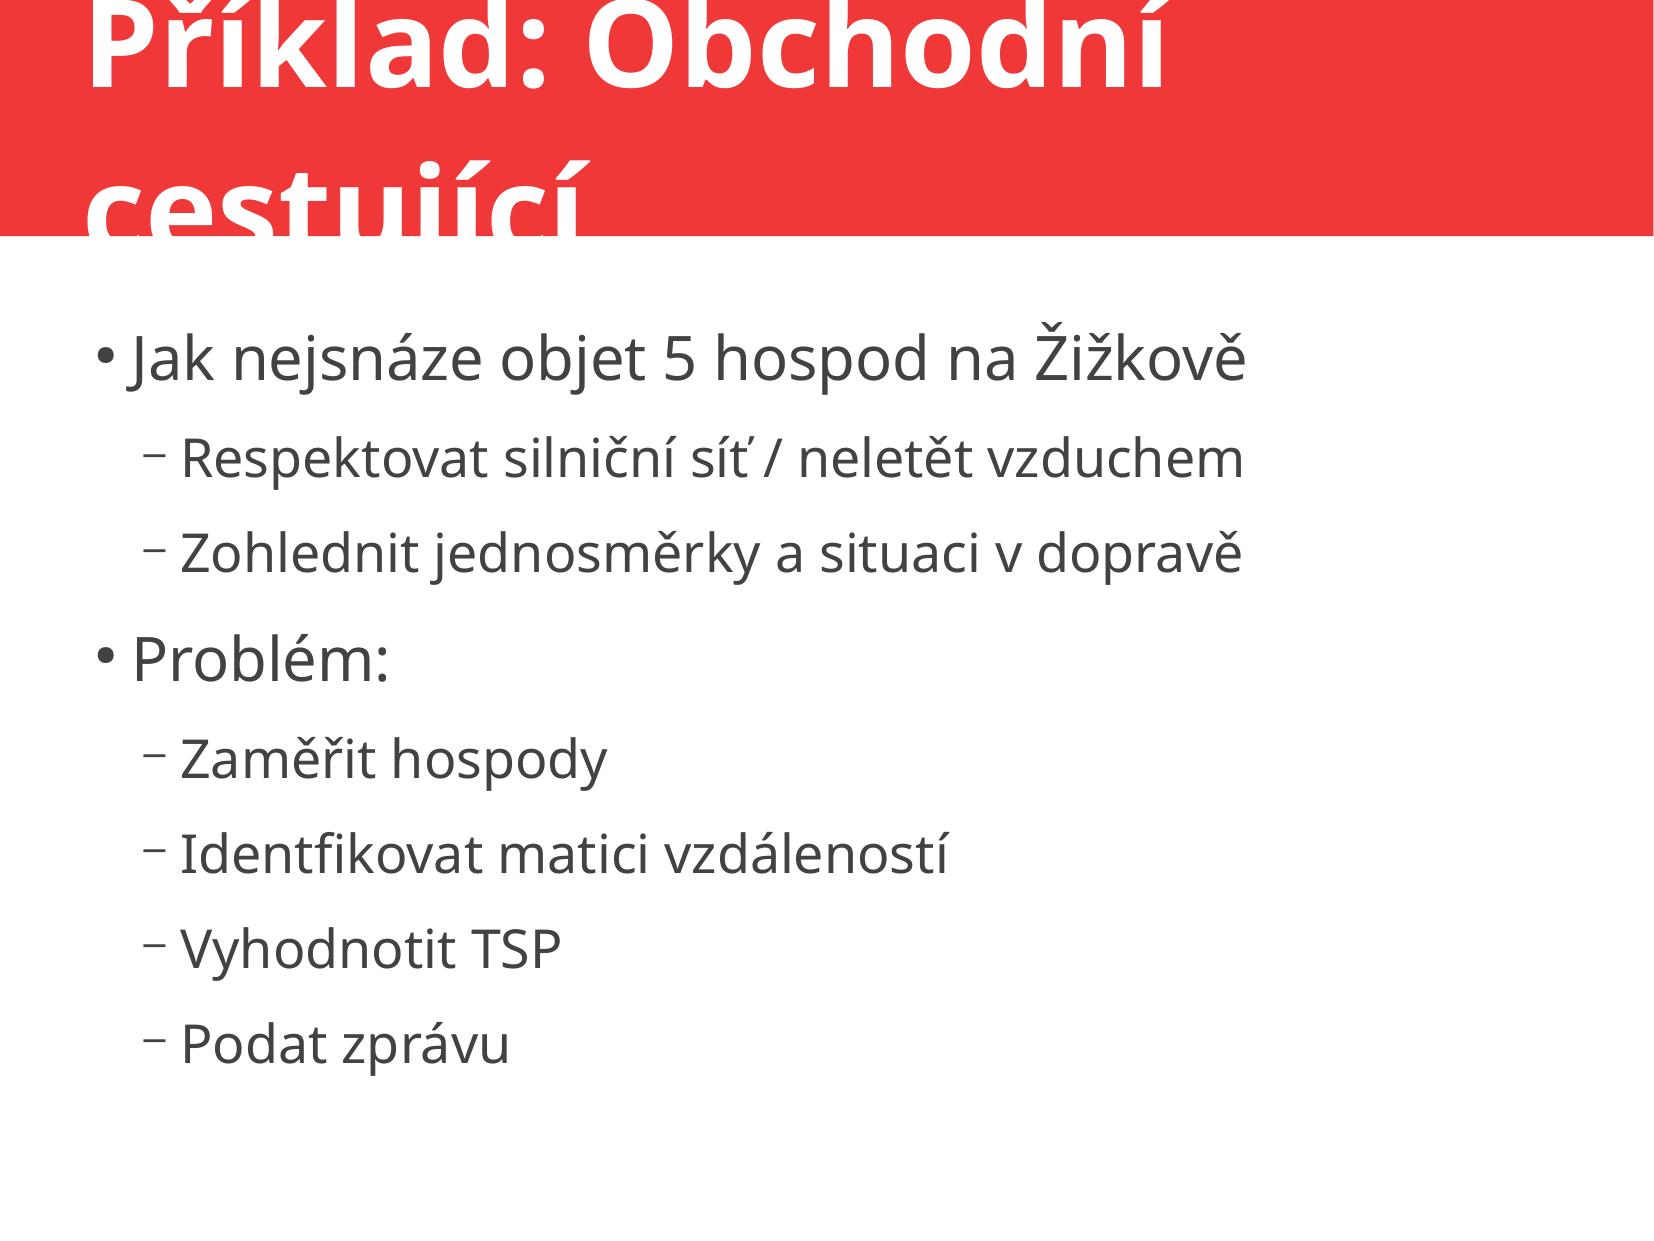

# Příklad: Obchodní cestující
Jak nejsnáze objet 5 hospod na Žižkově
Respektovat silniční síť / neletět vzduchem
Zohlednit jednosměrky a situaci v dopravě
Problém:
Zaměřit hospody
Identfikovat matici vzdáleností
Vyhodnotit TSP
Podat zprávu